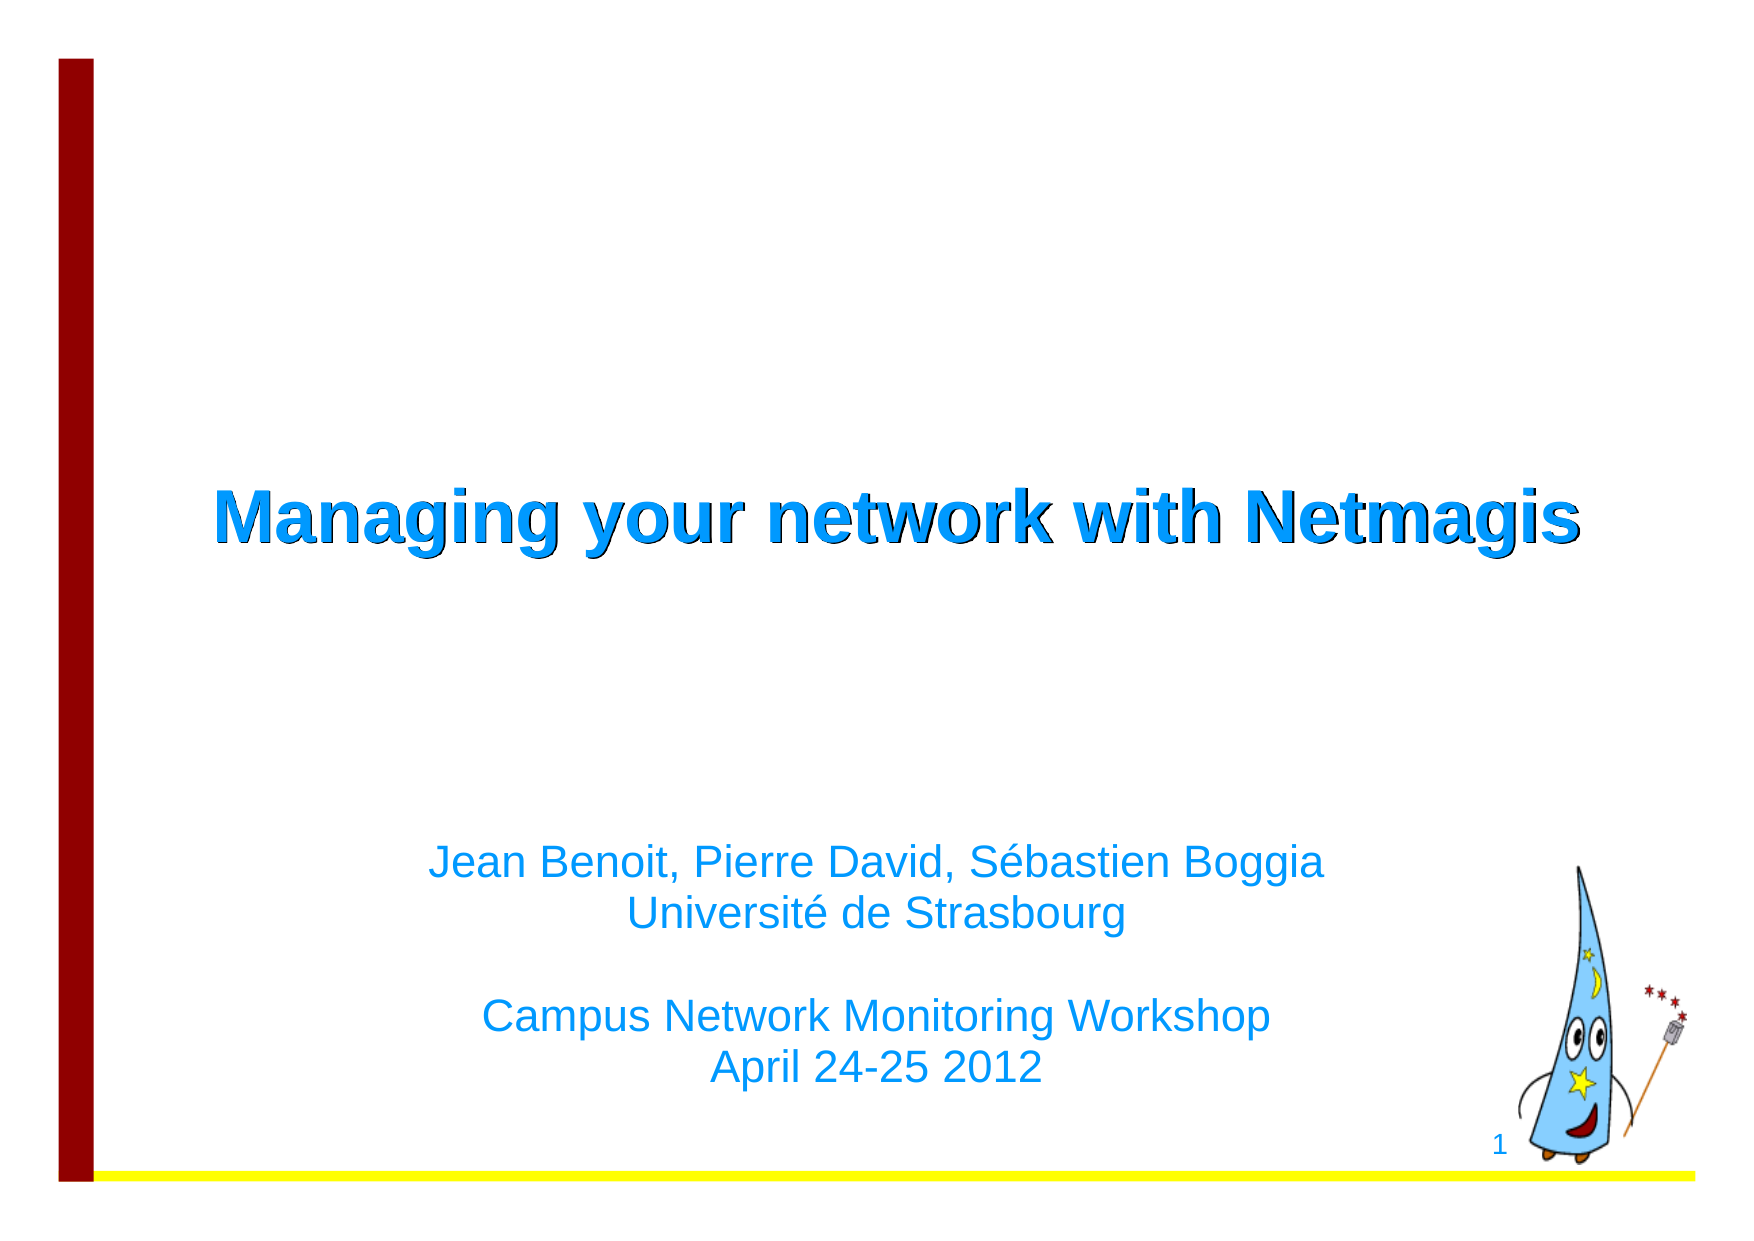

# Managing your network with Netmagis
Jean Benoit, Pierre David, Sébastien Boggia
Université de Strasbourg
Campus Network Monitoring Workshop
April 24-25 2012
1